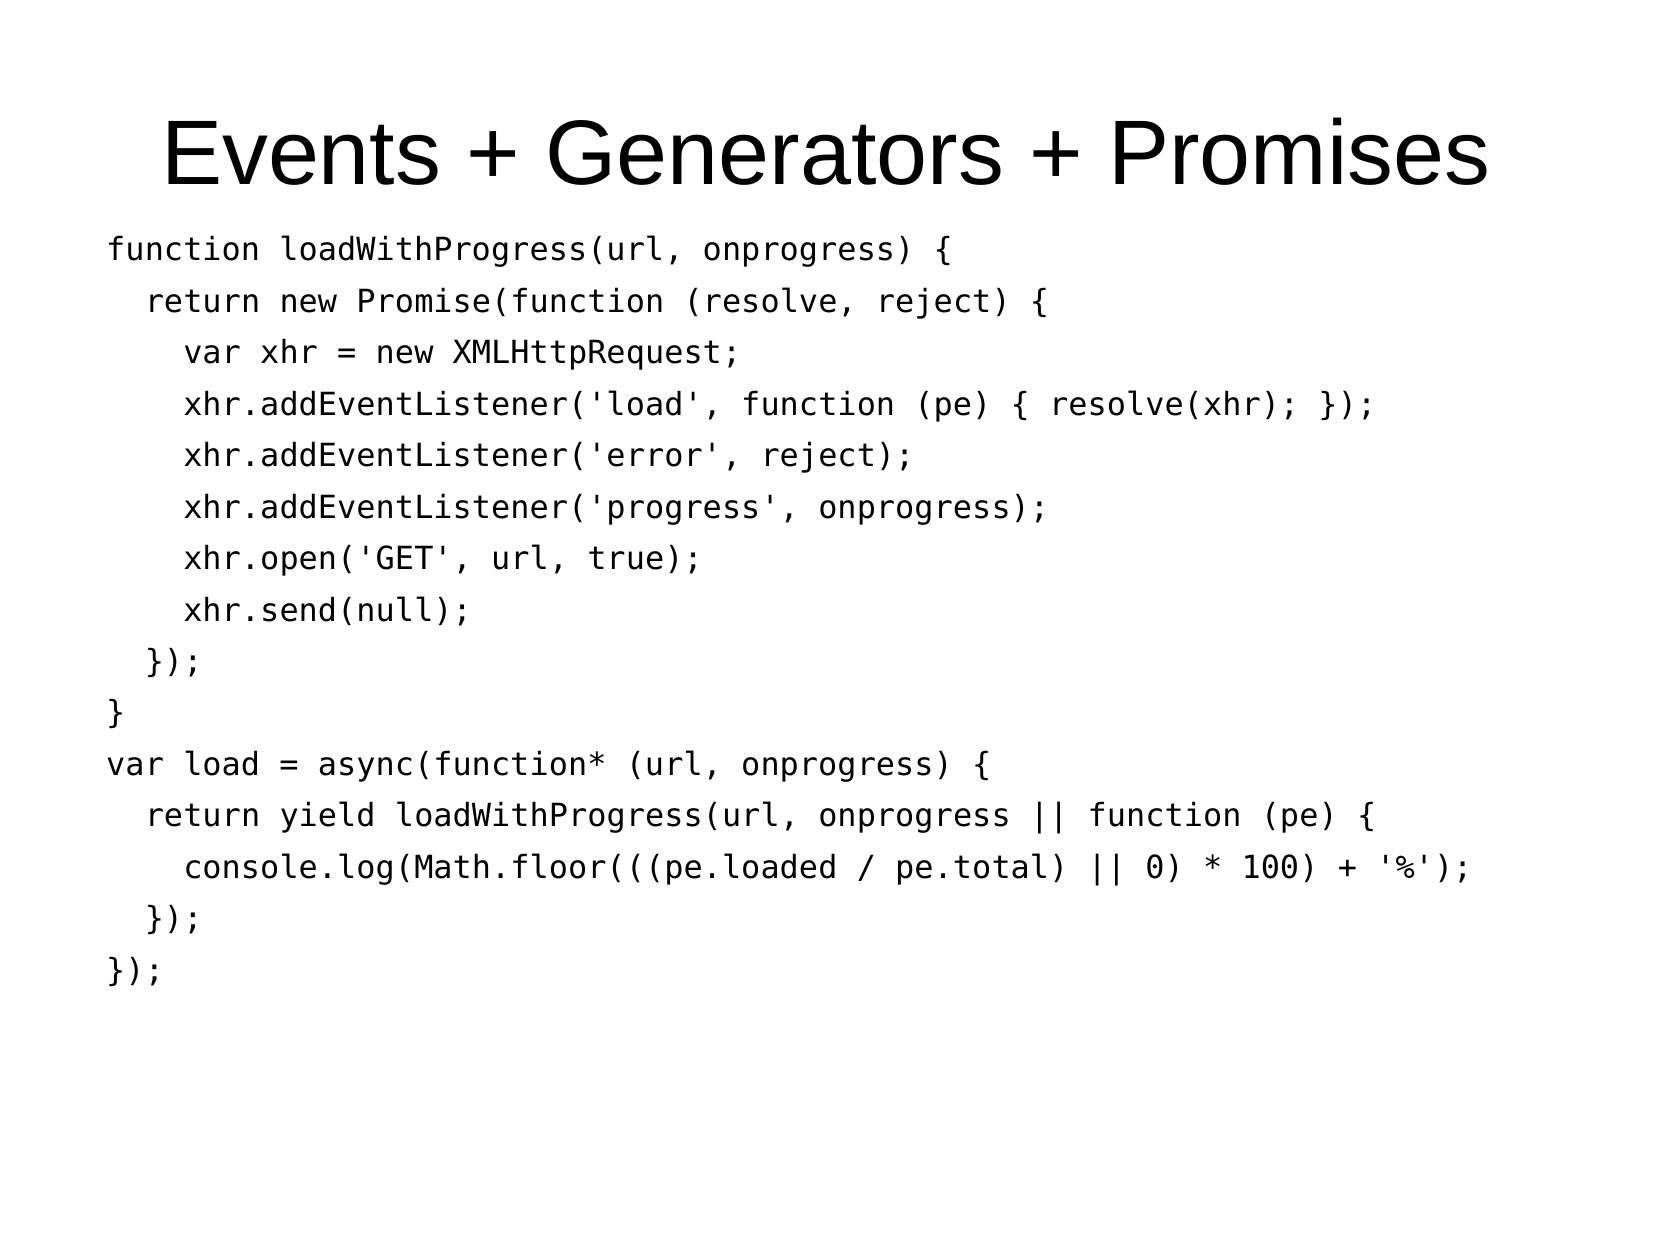

# Events + Generators + Promises
function loadWithProgress(url, onprogress) {
 return new Promise(function (resolve, reject) {
 var xhr = new XMLHttpRequest;
 xhr.addEventListener('load', function (pe) { resolve(xhr); });
 xhr.addEventListener('error', reject);
 xhr.addEventListener('progress', onprogress);
 xhr.open('GET', url, true);
 xhr.send(null);
 });
}
var load = async(function* (url, onprogress) {
 return yield loadWithProgress(url, onprogress || function (pe) {
 console.log(Math.floor(((pe.loaded / pe.total) || 0) * 100) + '%');
 });
});
load('/img/activity-launcher.png').then(function (pe) {
 console.log(pe.currentTarget.getResponseHeader('Content-Type'));
});